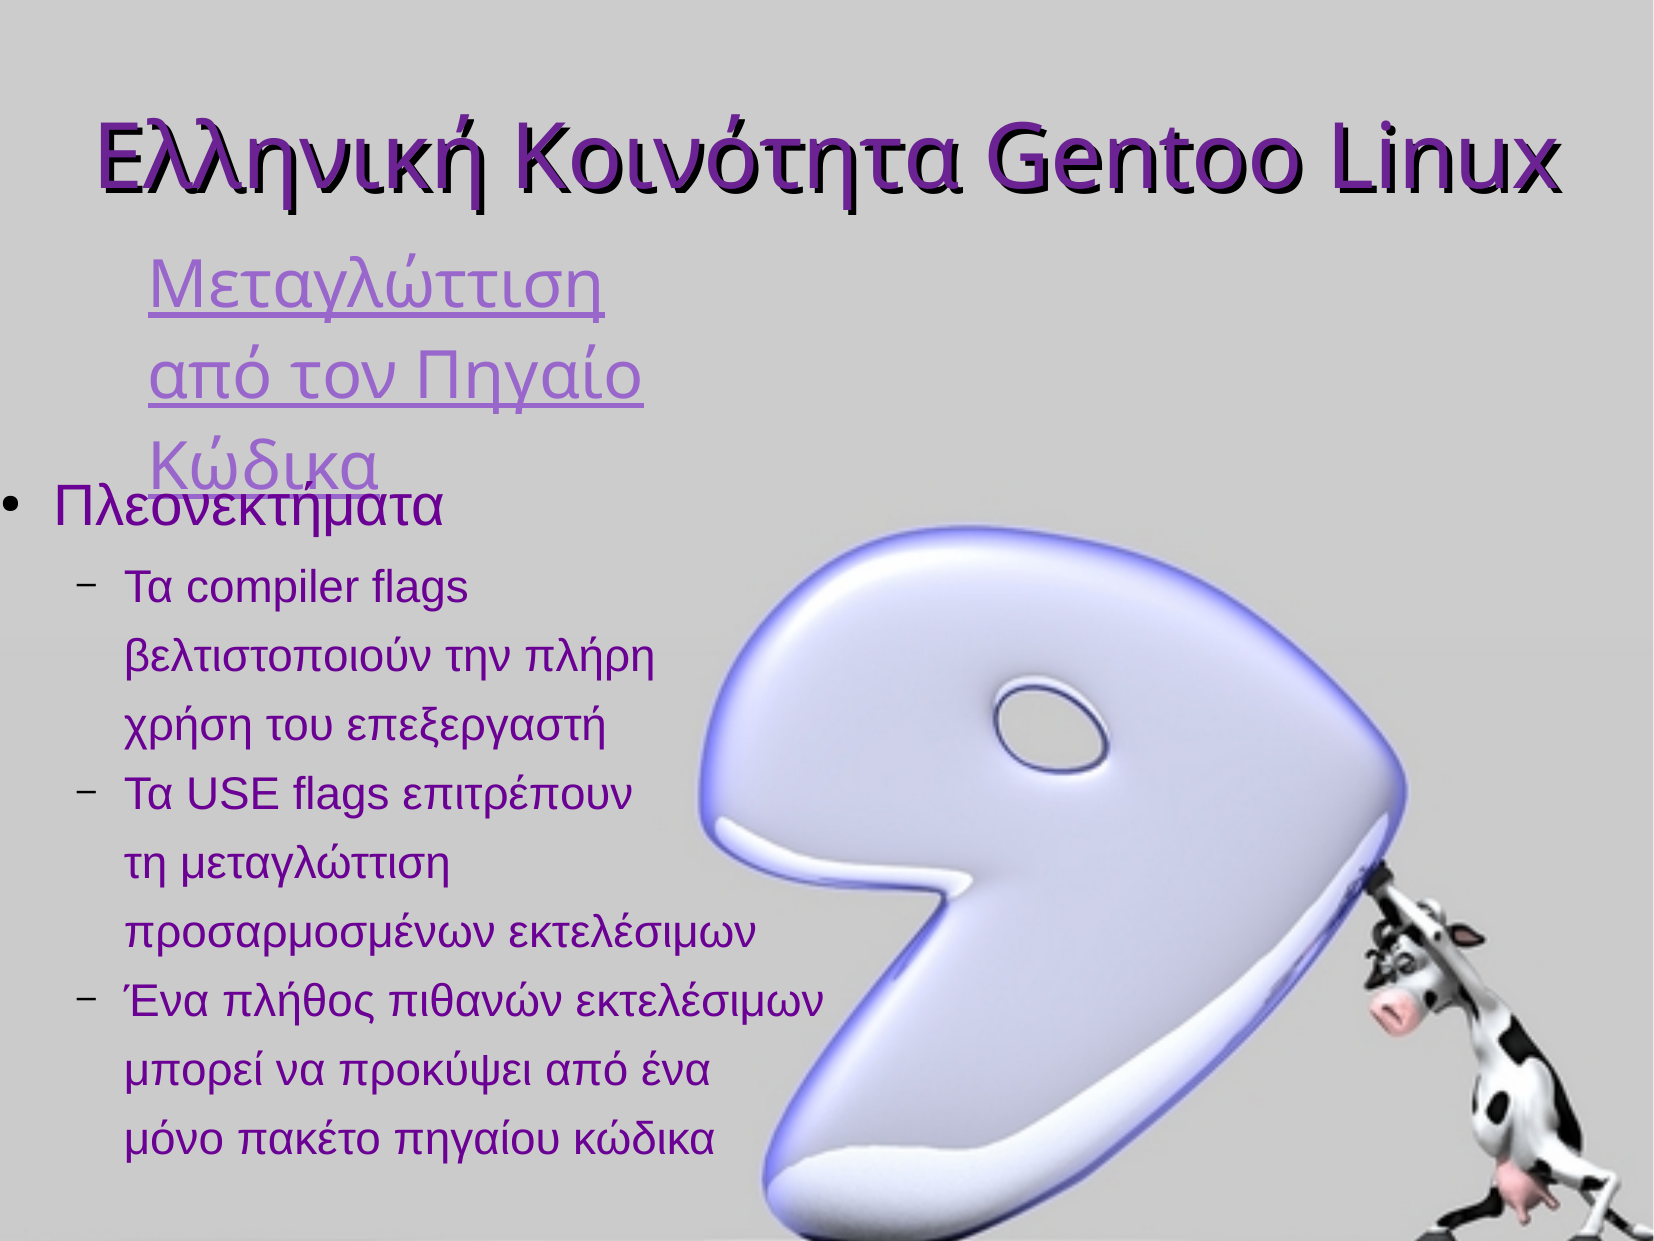

# Ελληνική Κοινότητα Gentoo Linux
Μεταγλώττιση από τον Πηγαίο Κώδικα
Πλεονεκτήματα
Τα compiler flags
βελτιστοποιούν την πλήρη
χρήση του επεξεργαστή
Τα USE flags επιτρέπουν
τη μεταγλώττιση
προσαρμοσμένων εκτελέσιμων
Ένα πλήθος πιθανών εκτελέσιμων
μπορεί να προκύψει από ένα
μόνο πακέτο πηγαίου κώδικα